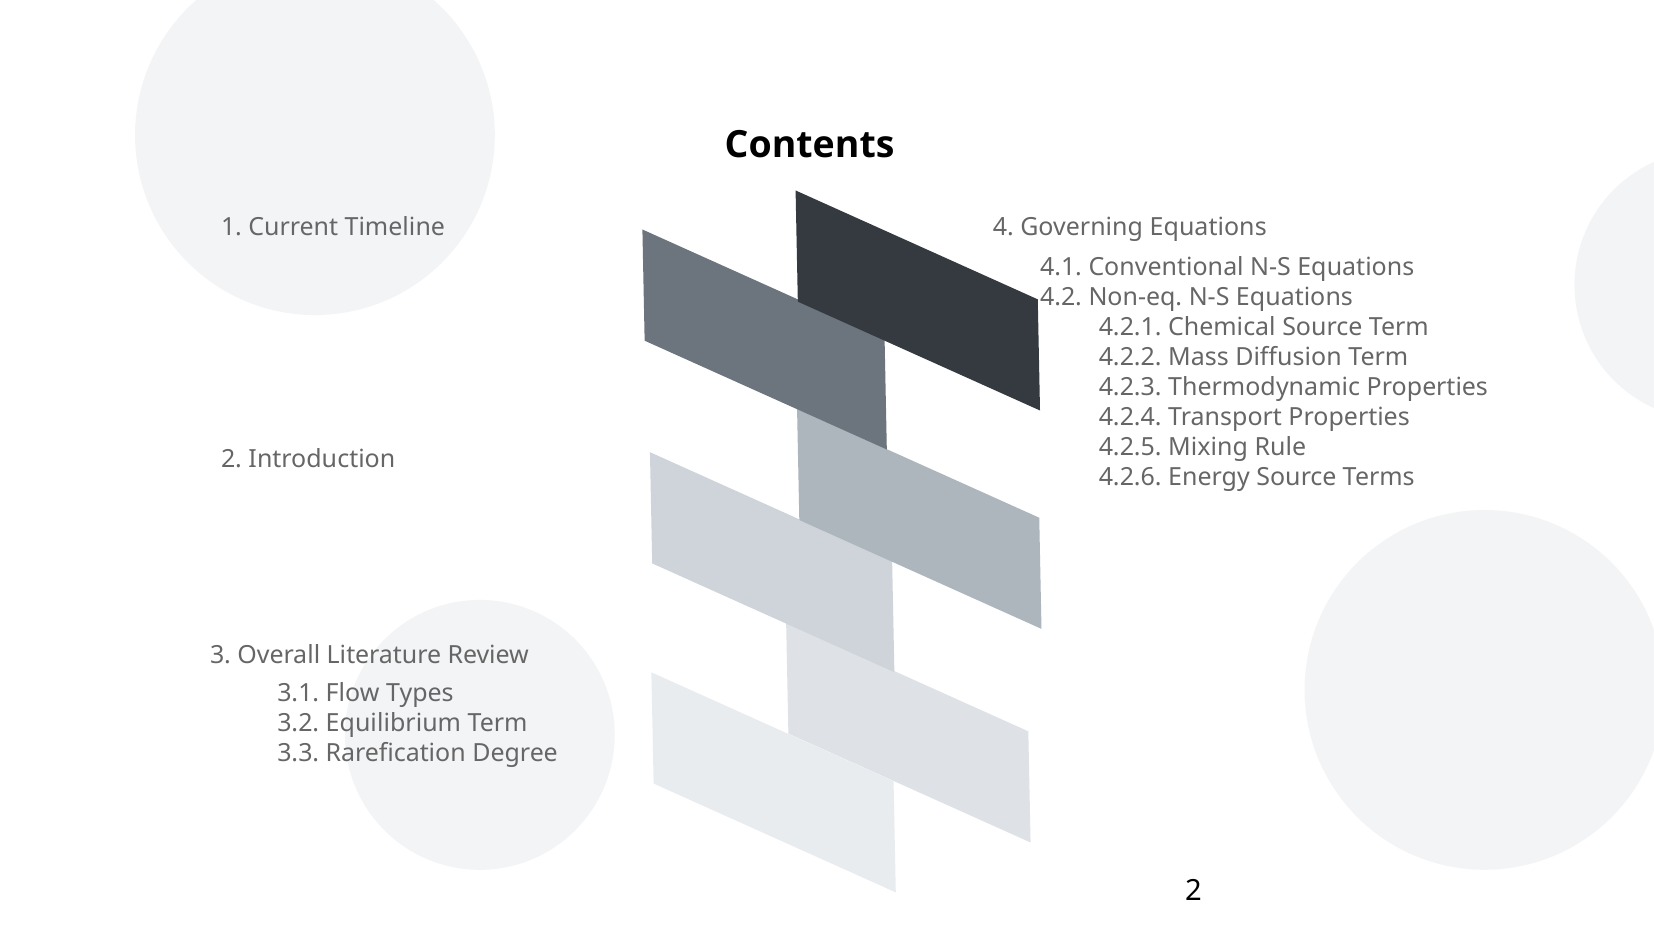

Contents
1. Current Timeline
	4. Governing Equations
	4.1. Conventional N-S Equations
	4.2. Non-eq. N-S Equations
	 4.2.1. Chemical Source Term
	 4.2.2. Mass Diffusion Term
	 4.2.3. Thermodynamic Properties
	 4.2.4. Transport Properties
	 4.2.5. Mixing Rule
	 4.2.6. Energy Source Terms
2. Introduction
3. Overall Literature Review
	3.1. Flow Types
	3.2. Equilibrium Term
	3.3. Rarefication Degree
2